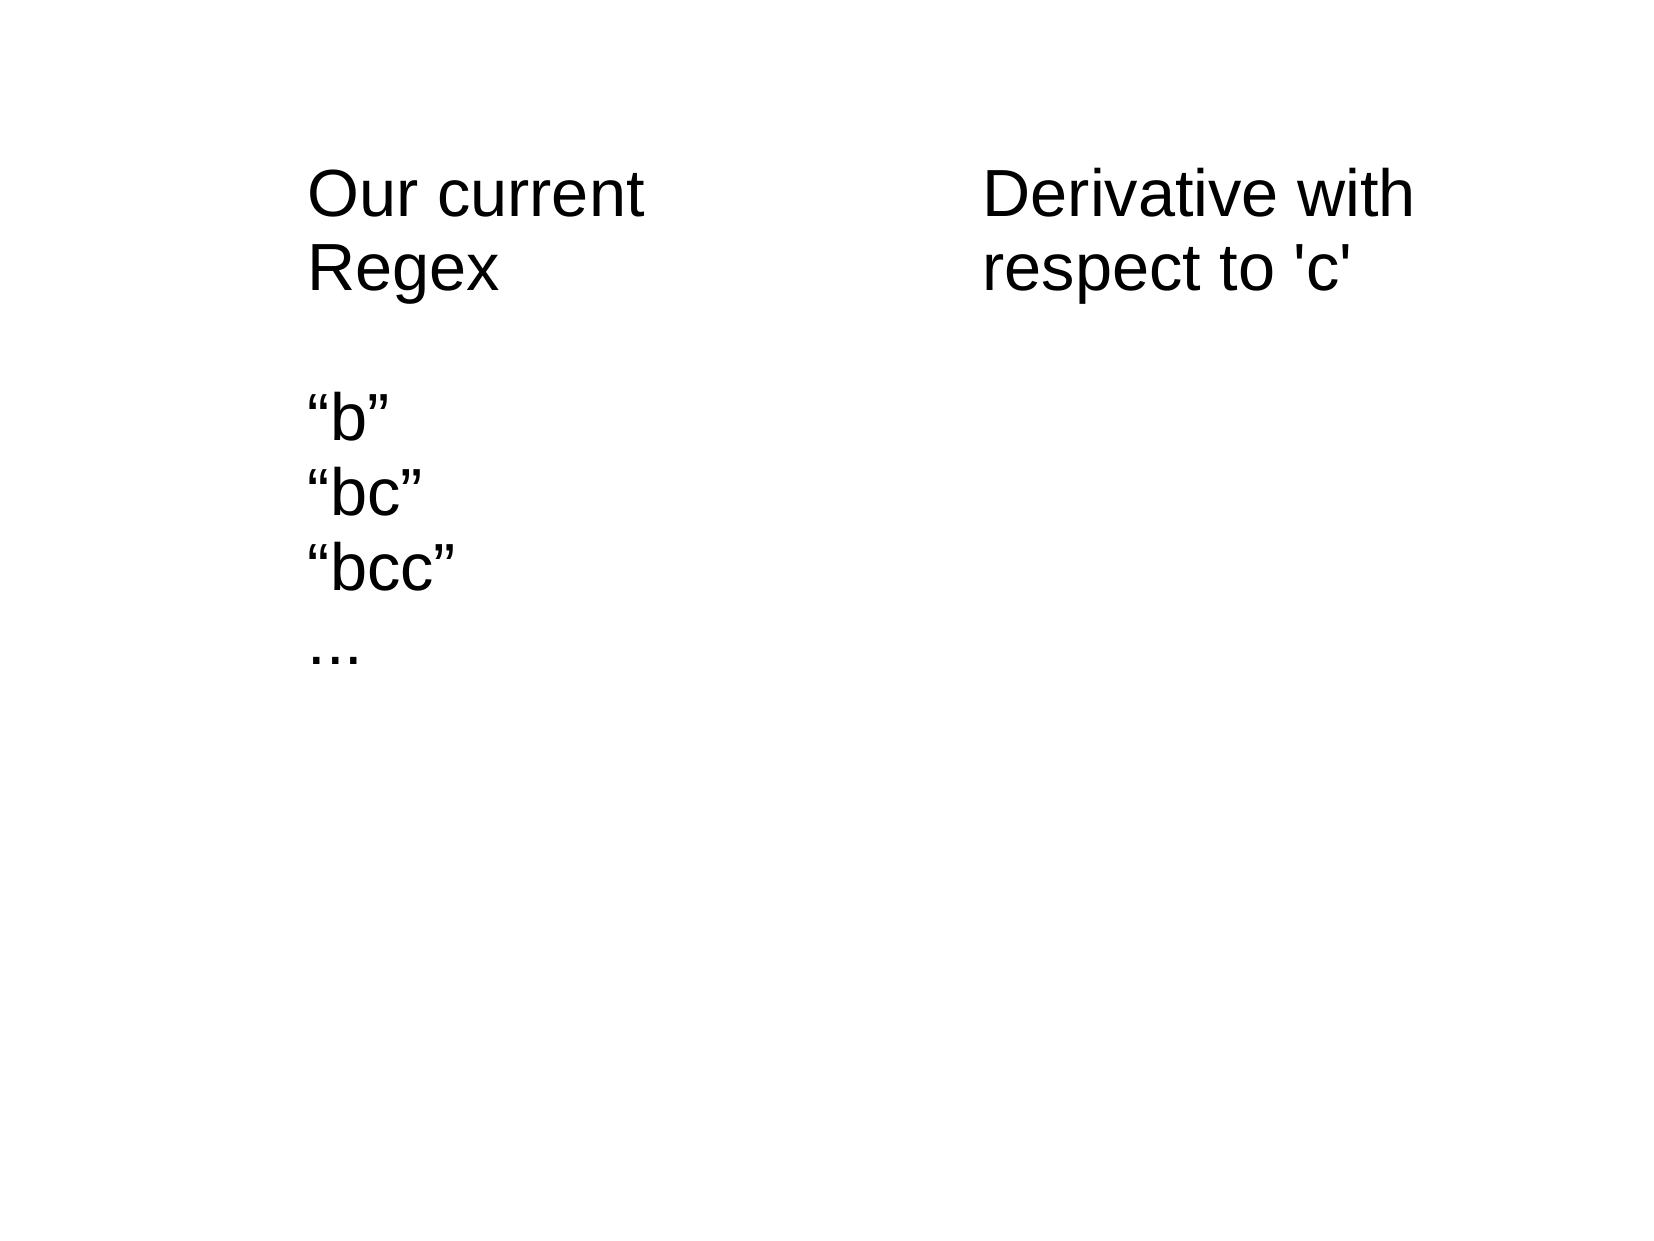

# Our current					Derivative with
			Regex							respect to 'c'
			“b”
 			“bc”
			“bcc”
			...